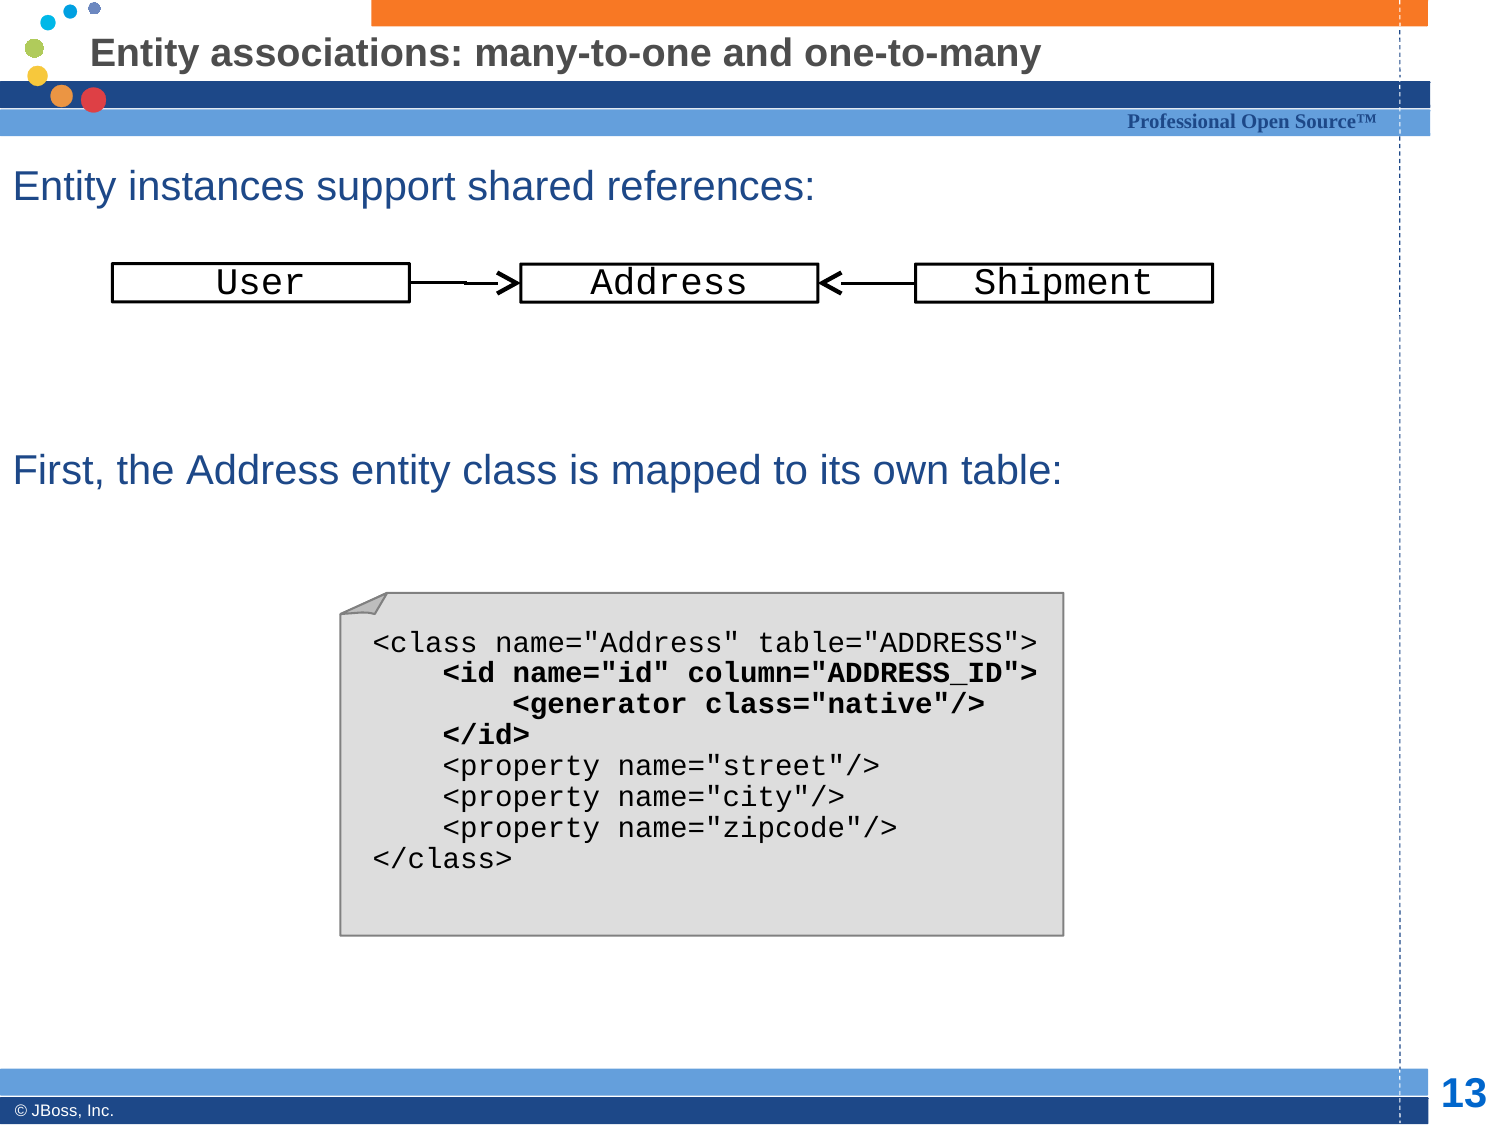

# Entity associations: many-to-one and one-to-many
Entity instances support shared references:
First, the Address entity class is mapped to its own table:
User
Address
Shipment
<class name="Address" table="ADDRESS">
 <id name="id" column="ADDRESS_ID">
 <generator class="native"/>
 </id>
 <property name="street"/>
 <property name="city"/>
 <property name="zipcode"/>
</class>